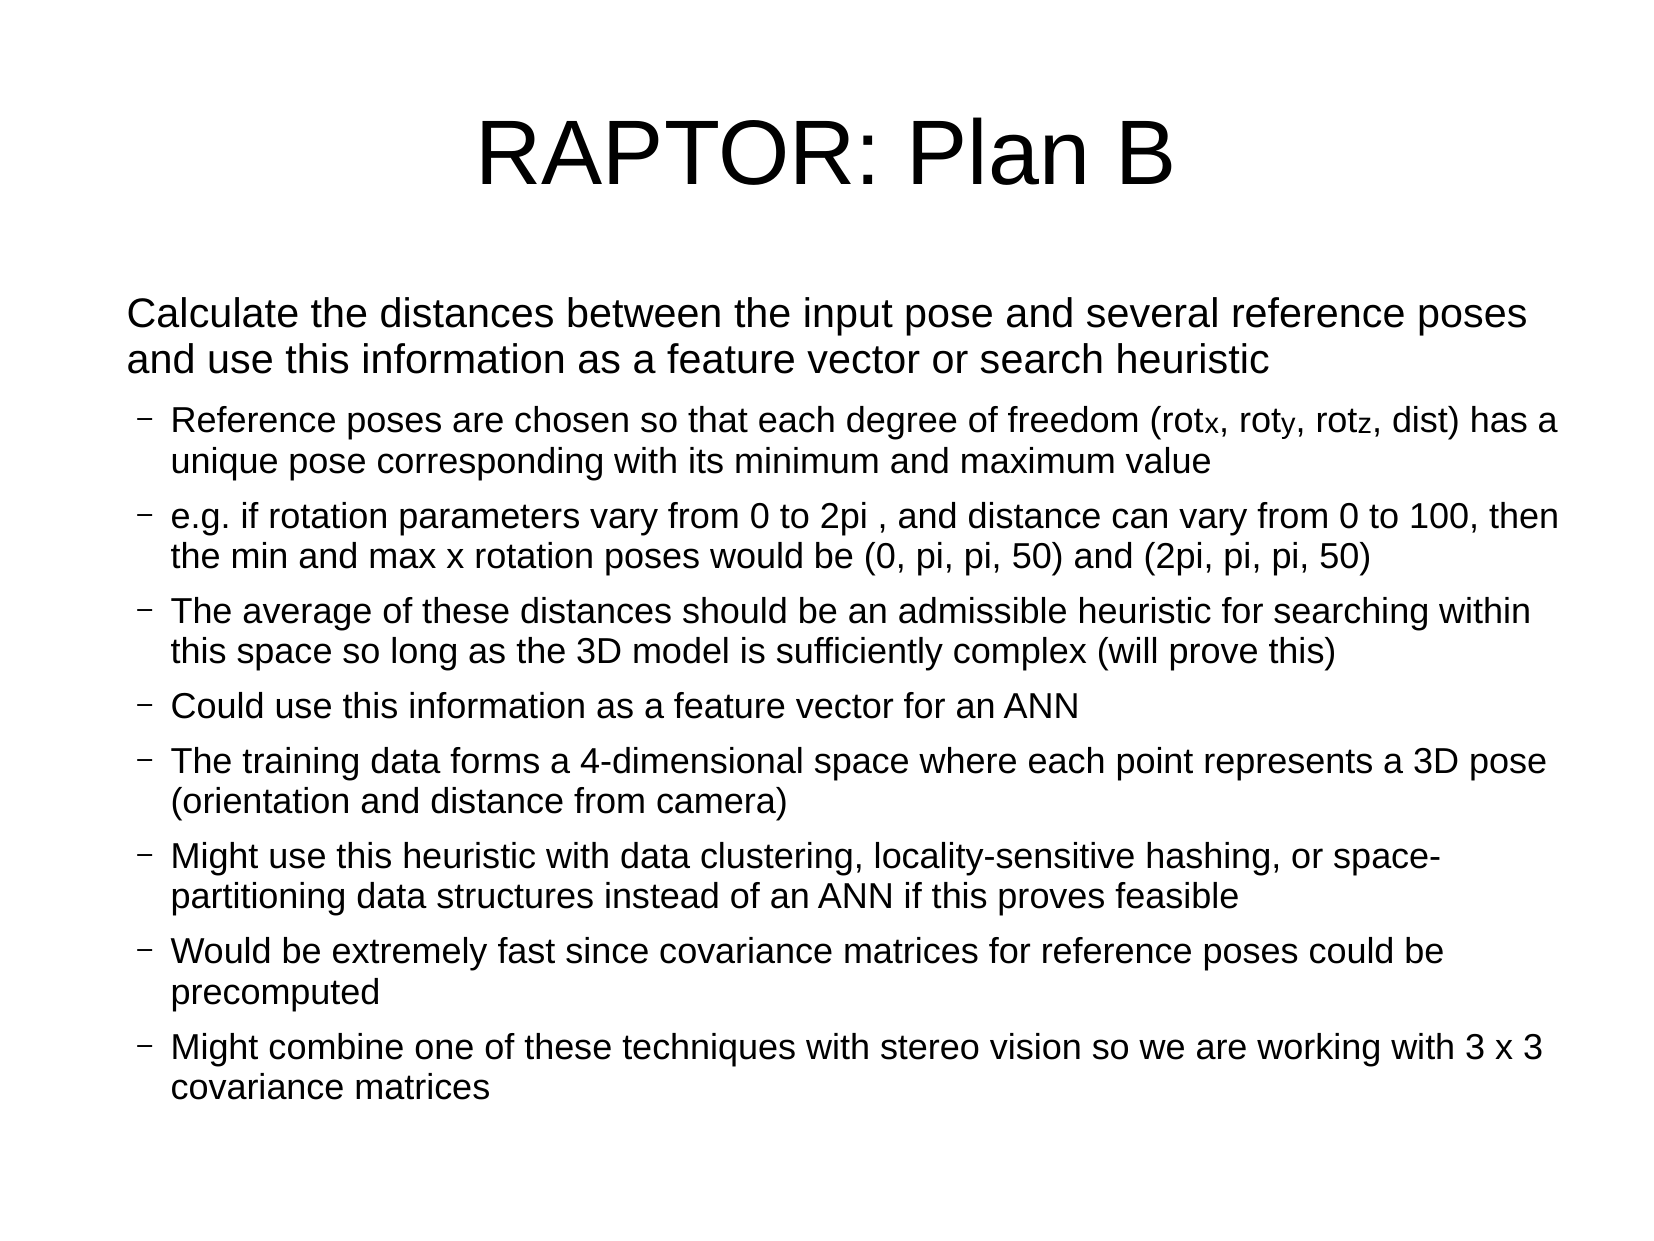

# RAPTOR: Plan B
Calculate the distances between the input pose and several reference poses and use this information as a feature vector or search heuristic
Reference poses are chosen so that each degree of freedom (rotx, roty, rotz, dist) has a unique pose corresponding with its minimum and maximum value
e.g. if rotation parameters vary from 0 to 2pi , and distance can vary from 0 to 100, then the min and max x rotation poses would be (0, pi, pi, 50) and (2pi, pi, pi, 50)
The average of these distances should be an admissible heuristic for searching within this space so long as the 3D model is sufficiently complex (will prove this)
Could use this information as a feature vector for an ANN
The training data forms a 4-dimensional space where each point represents a 3D pose (orientation and distance from camera)
Might use this heuristic with data clustering, locality-sensitive hashing, or space-partitioning data structures instead of an ANN if this proves feasible
Would be extremely fast since covariance matrices for reference poses could be precomputed
Might combine one of these techniques with stereo vision so we are working with 3 x 3 covariance matrices